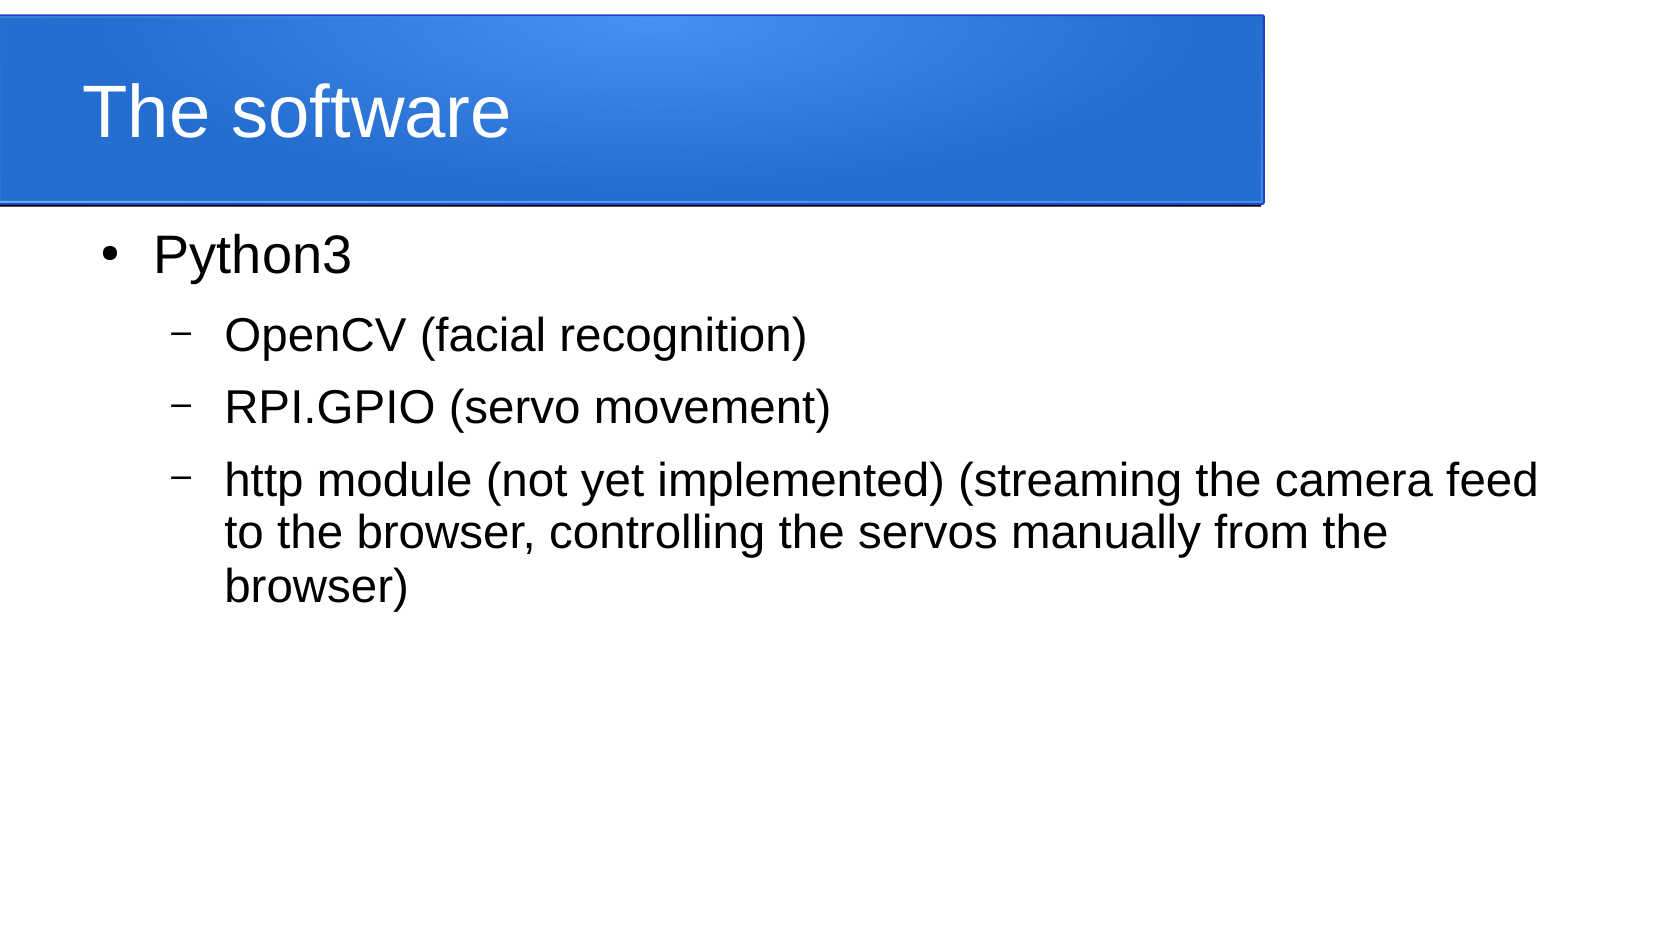

# The software
Python3
OpenCV (facial recognition)
RPI.GPIO (servo movement)
http module (not yet implemented) (streaming the camera feed to the browser, controlling the servos manually from the browser)